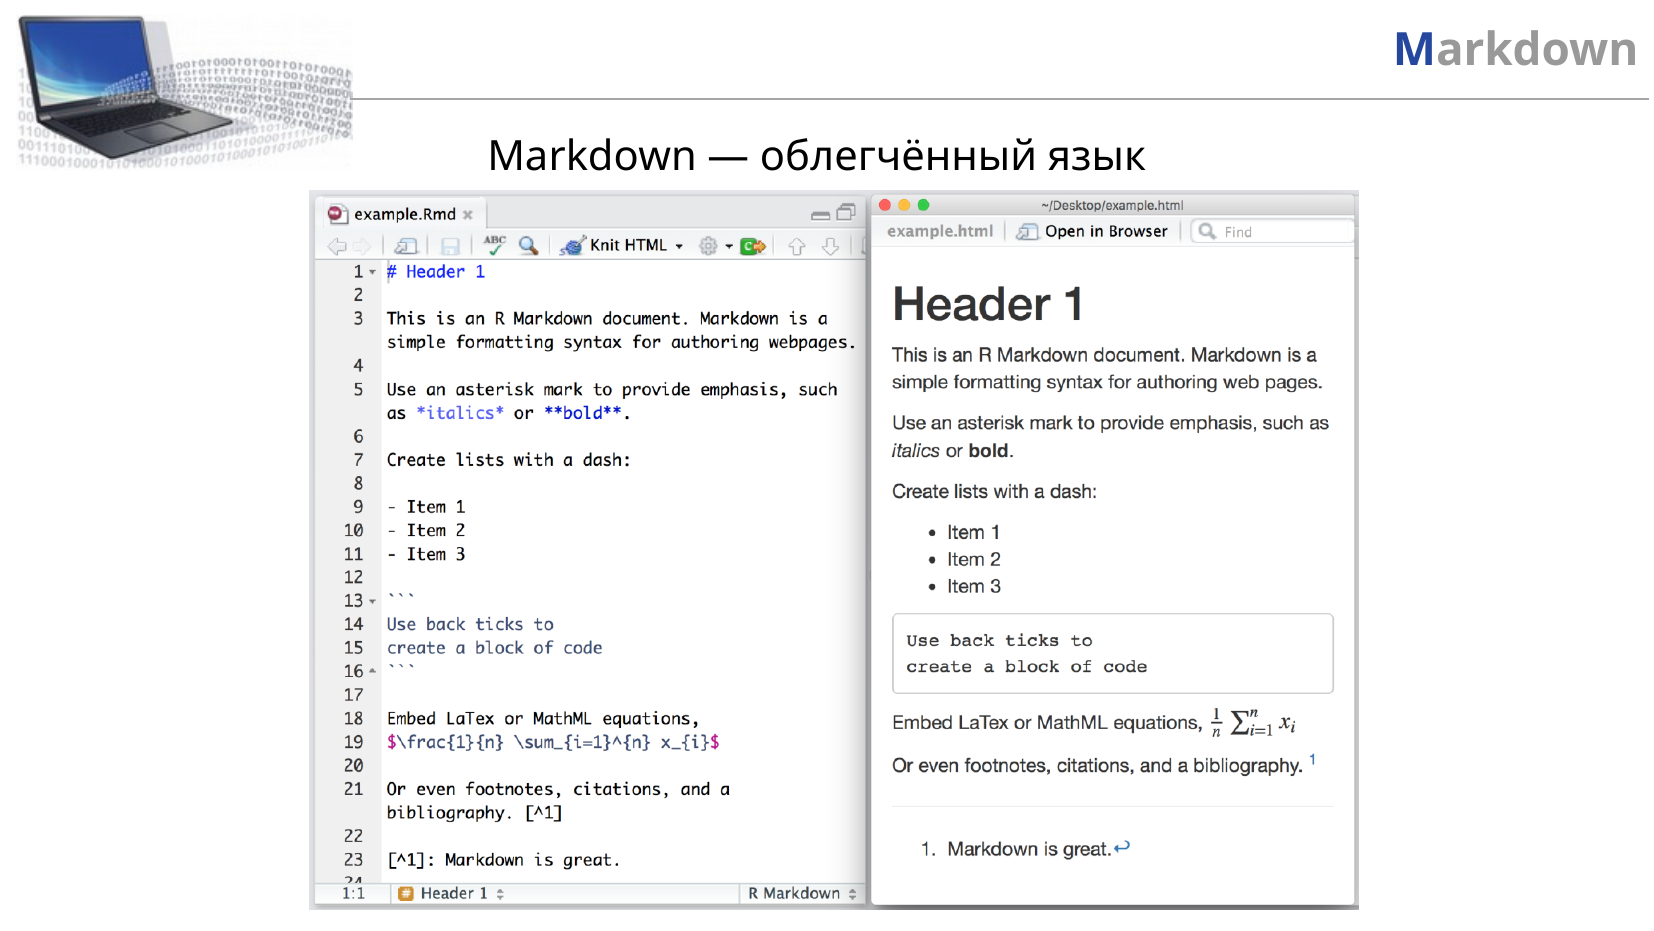

# Markdown
Markdown — облегчённый язык разметки.